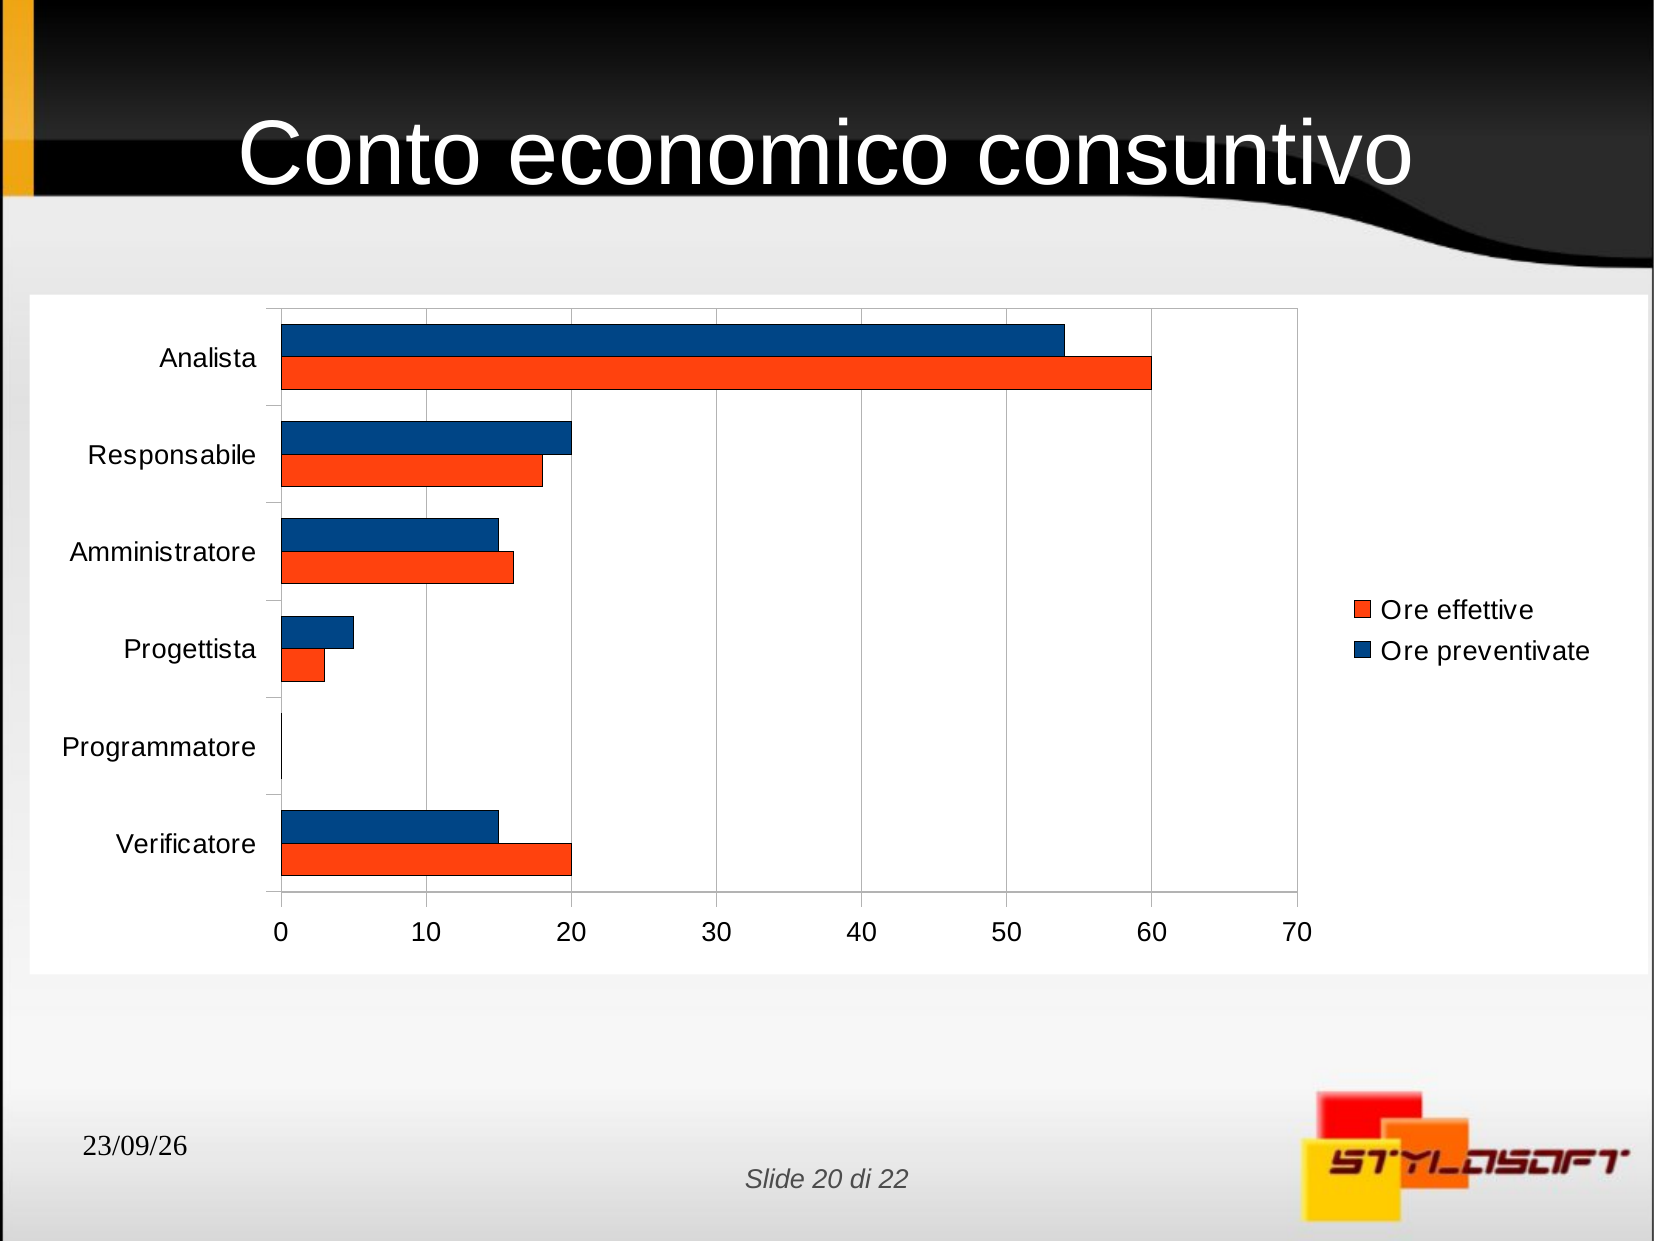

# Conto economico consuntivo
### Chart
| Category | Ore preventivate | Ore effettive |
|---|---|---|
| Analista | 54.0 | 60.0 |
| Responsabile | 20.0 | 18.0 |
| Amministratore | 15.0 | 16.0 |
| Progettista | 5.0 | 3.0 |
| Programmatore | 0.0 | 0.0 |
| Verificatore | 15.0 | 20.0 |
Slide di 22